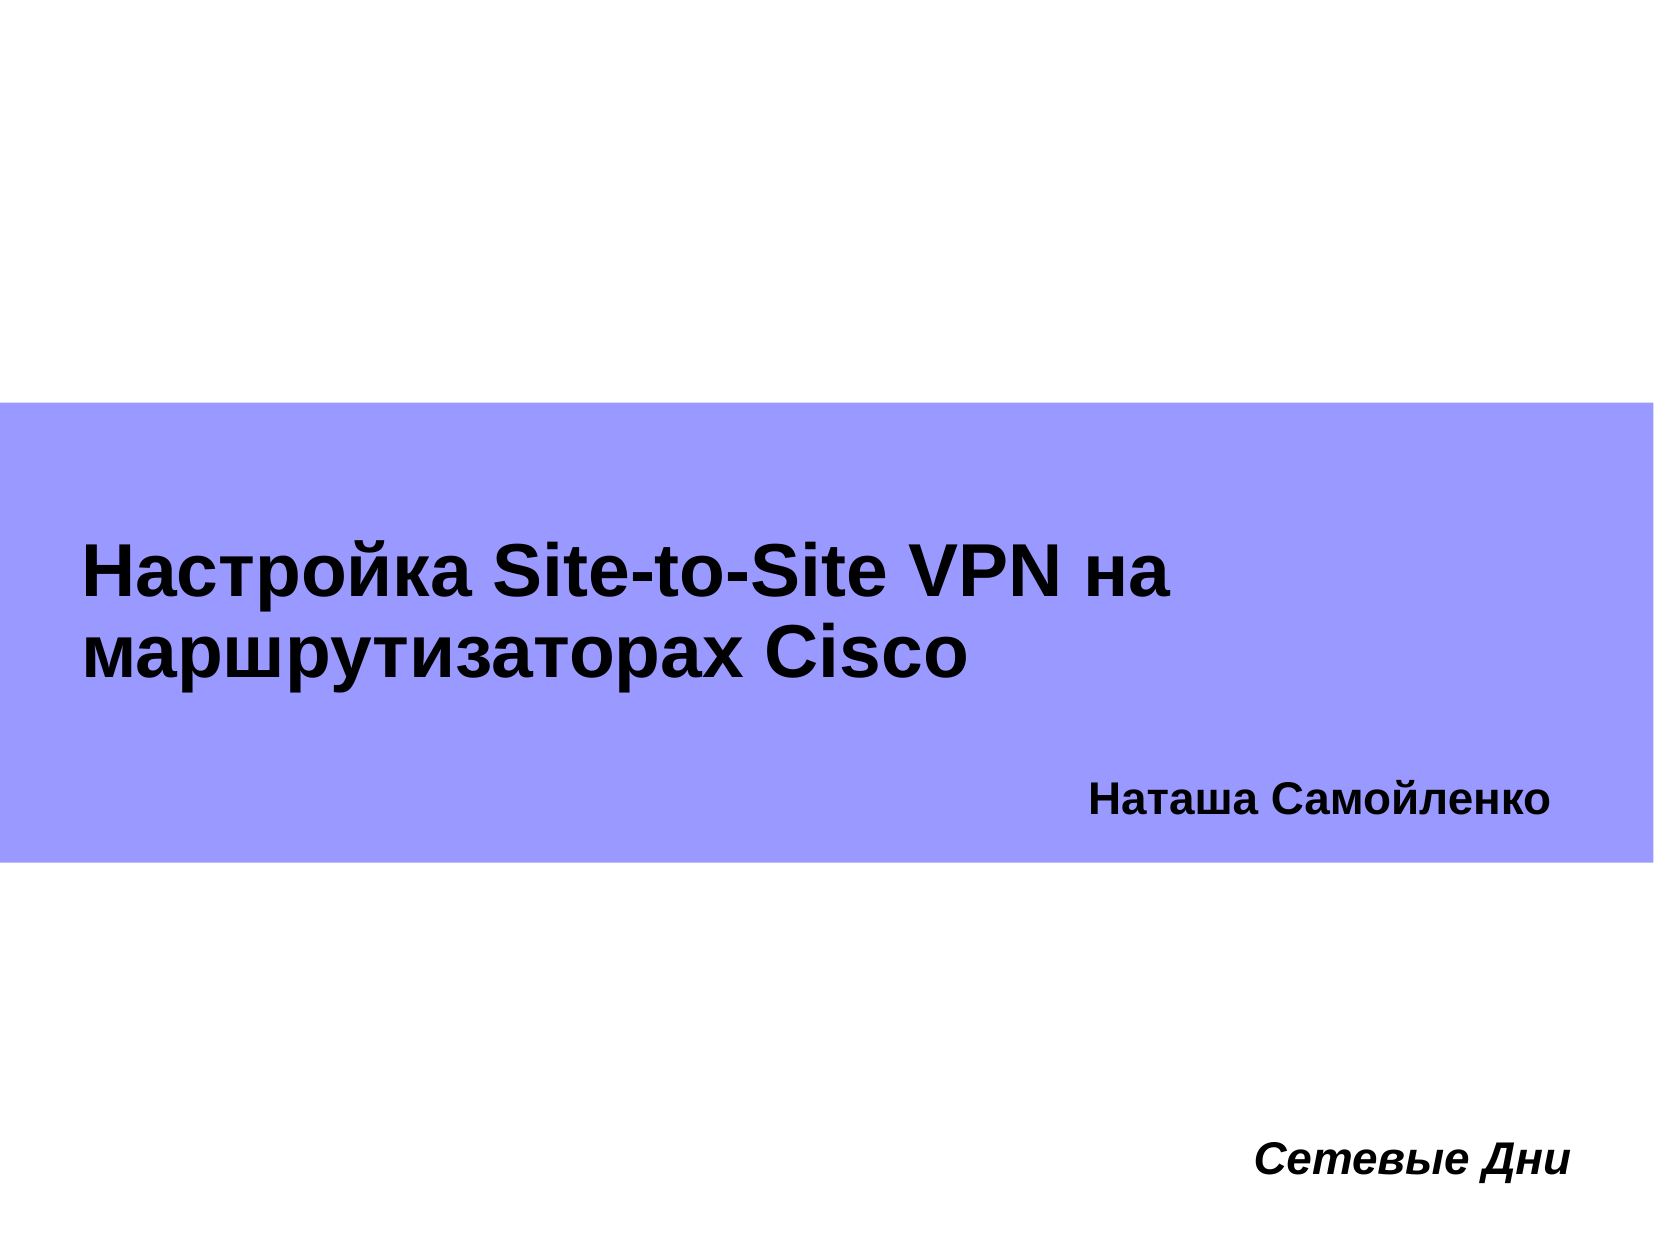

Настройка Site-to-Site VPN на маршрутизаторах Cisco
Наташа Самойленко
Сетевые Дни